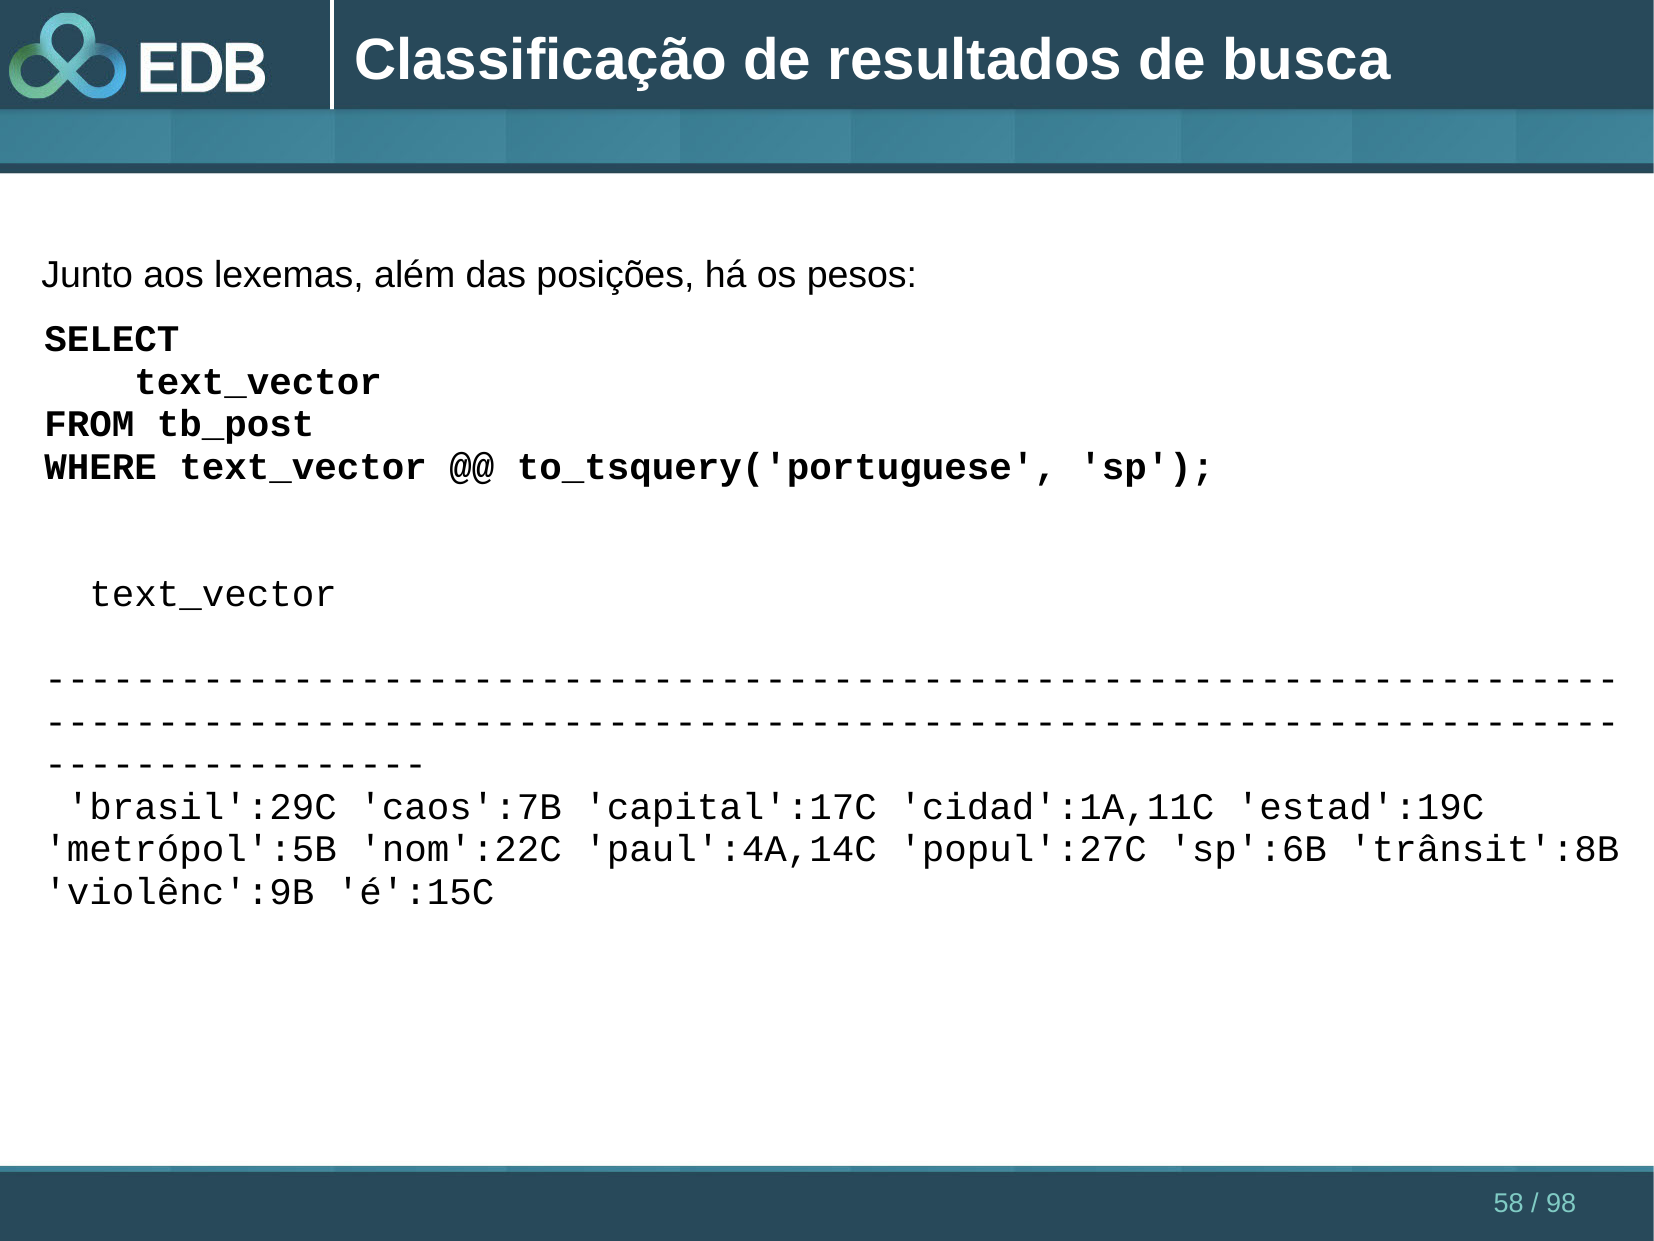

# Classificação de resultados de busca
Junto aos lexemas, além das posições, há os pesos:
SELECT
 text_vector
FROM tb_post
WHERE text_vector @@ to_tsquery('portuguese', 'sp');
 text_vector
-------------------------------------------------------------------------------------------------------------------------------------------------------------
 'brasil':29C 'caos':7B 'capital':17C 'cidad':1A,11C 'estad':19C 'metrópol':5B 'nom':22C 'paul':4A,14C 'popul':27C 'sp':6B 'trânsit':8B 'violênc':9B 'é':15C